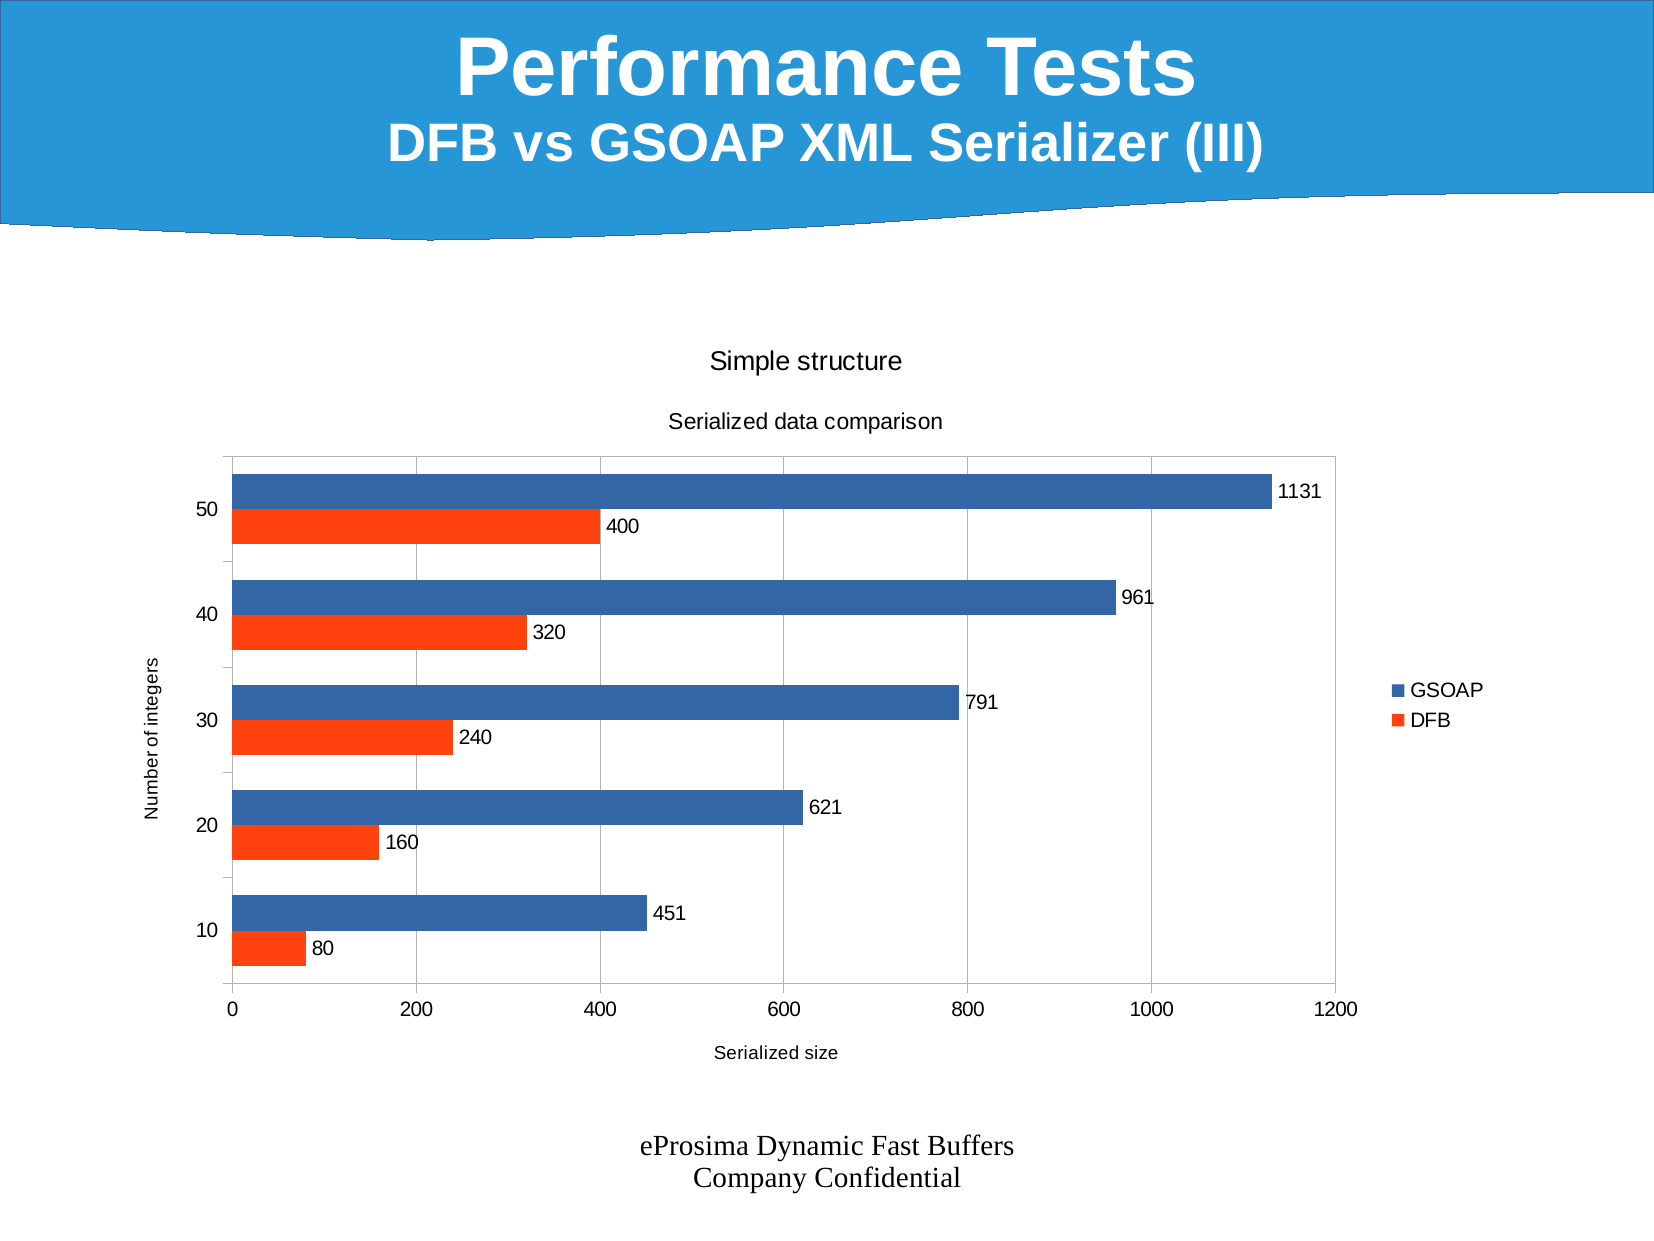

Performance Tests
DFB vs GSOAP XML Serializer (III)
### Chart: Simple structure
Serialized data comparison
| Category | DFB | GSOAP |
|---|---|---|
| 10 | 80.0 | 451.0 |
| 20 | 160.0 | 621.0 |
| 30 | 240.0 | 791.0 |
| 40 | 320.0 | 961.0 |
| 50 | 400.0 | 1131.0 |eProsima Dynamic Fast Buffers